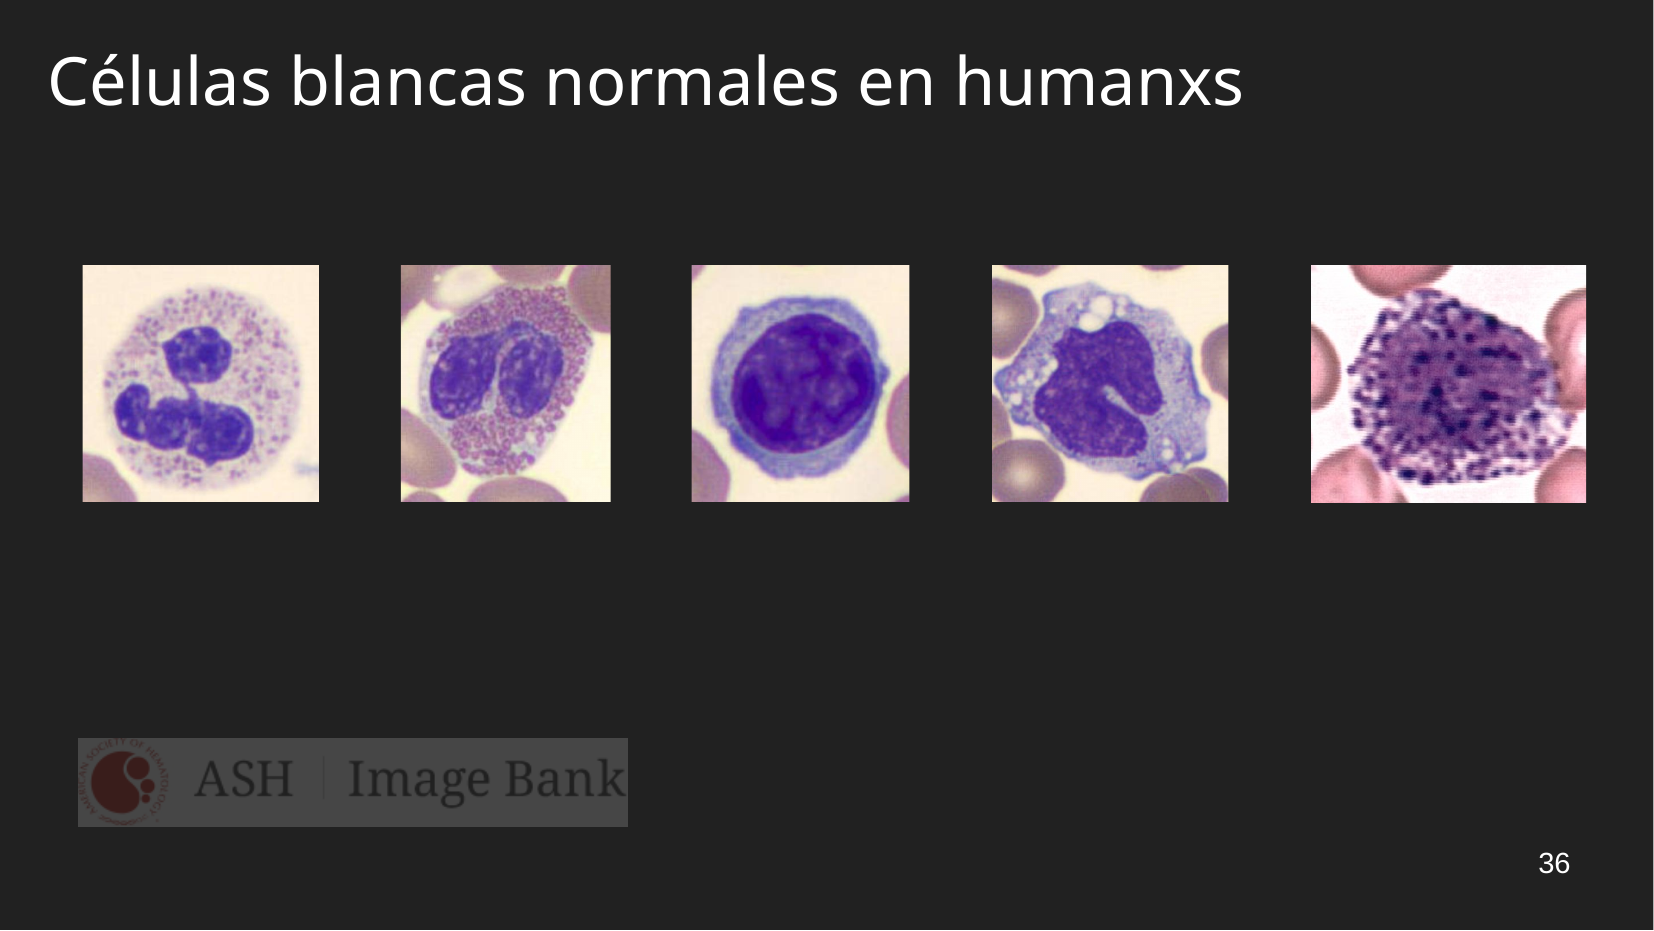

# Células blancas normales en humanxs
36